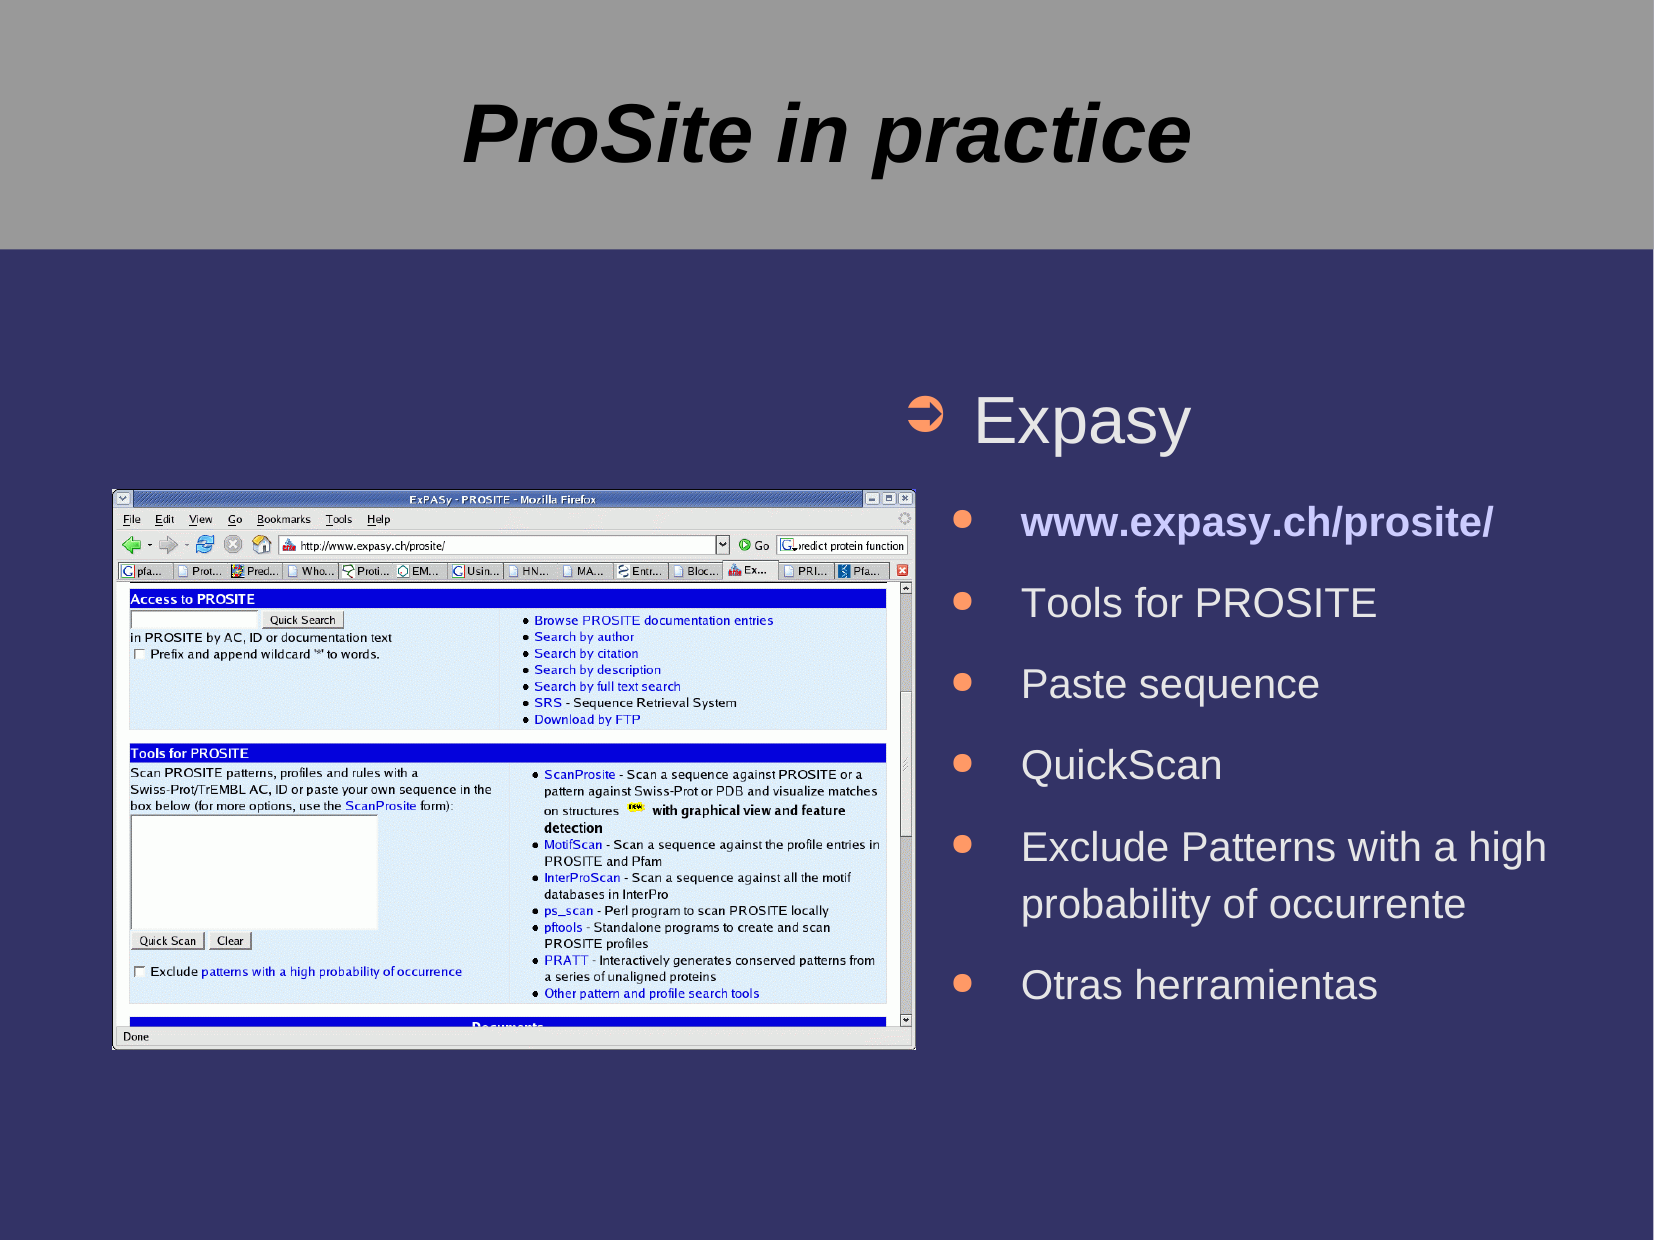

# ProSite in practice
Expasy
www.expasy.ch/prosite/
Tools for PROSITE
Paste sequence
QuickScan
Exclude Patterns with a high probability of occurrente
Otras herramientas